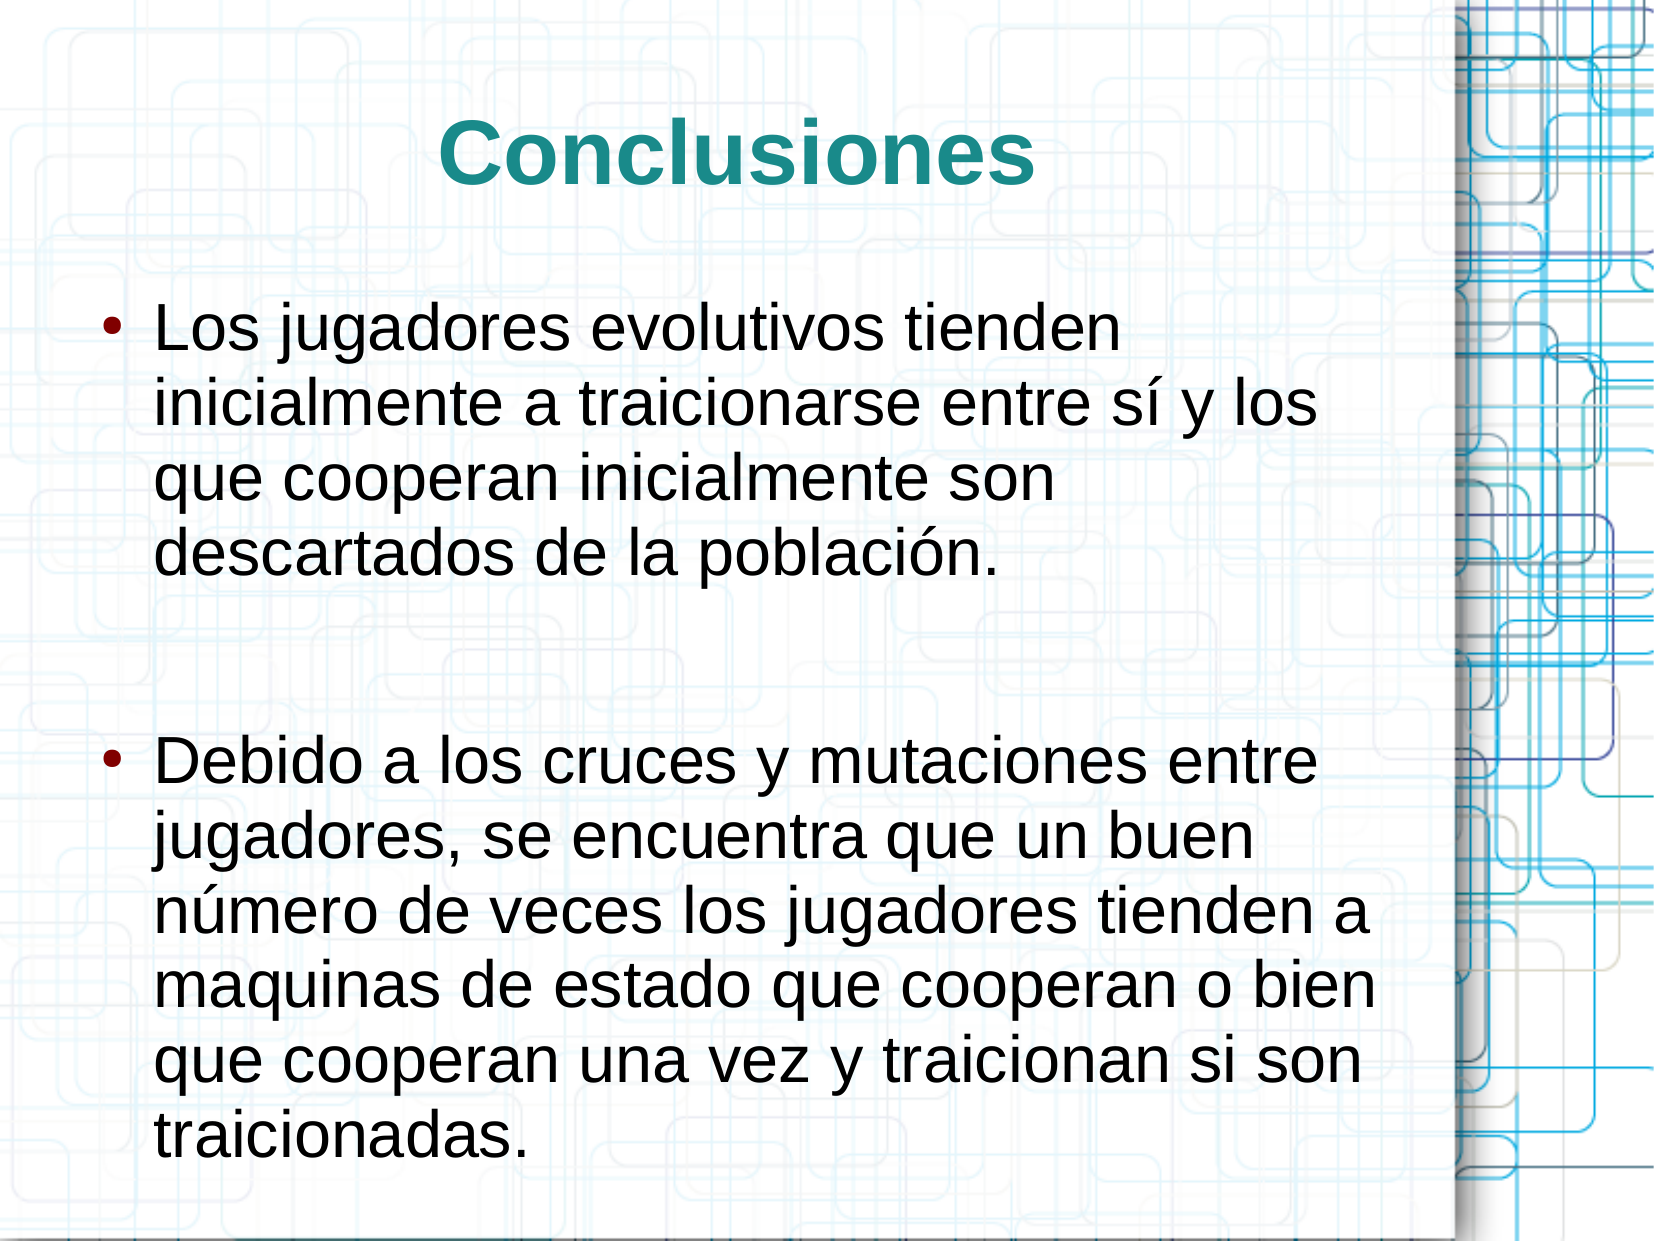

# Conclusiones
Los jugadores evolutivos tienden inicialmente a traicionarse entre sí y los que cooperan inicialmente son descartados de la población.
Debido a los cruces y mutaciones entre jugadores, se encuentra que un buen número de veces los jugadores tienden a maquinas de estado que cooperan o bien que cooperan una vez y traicionan si son traicionadas.